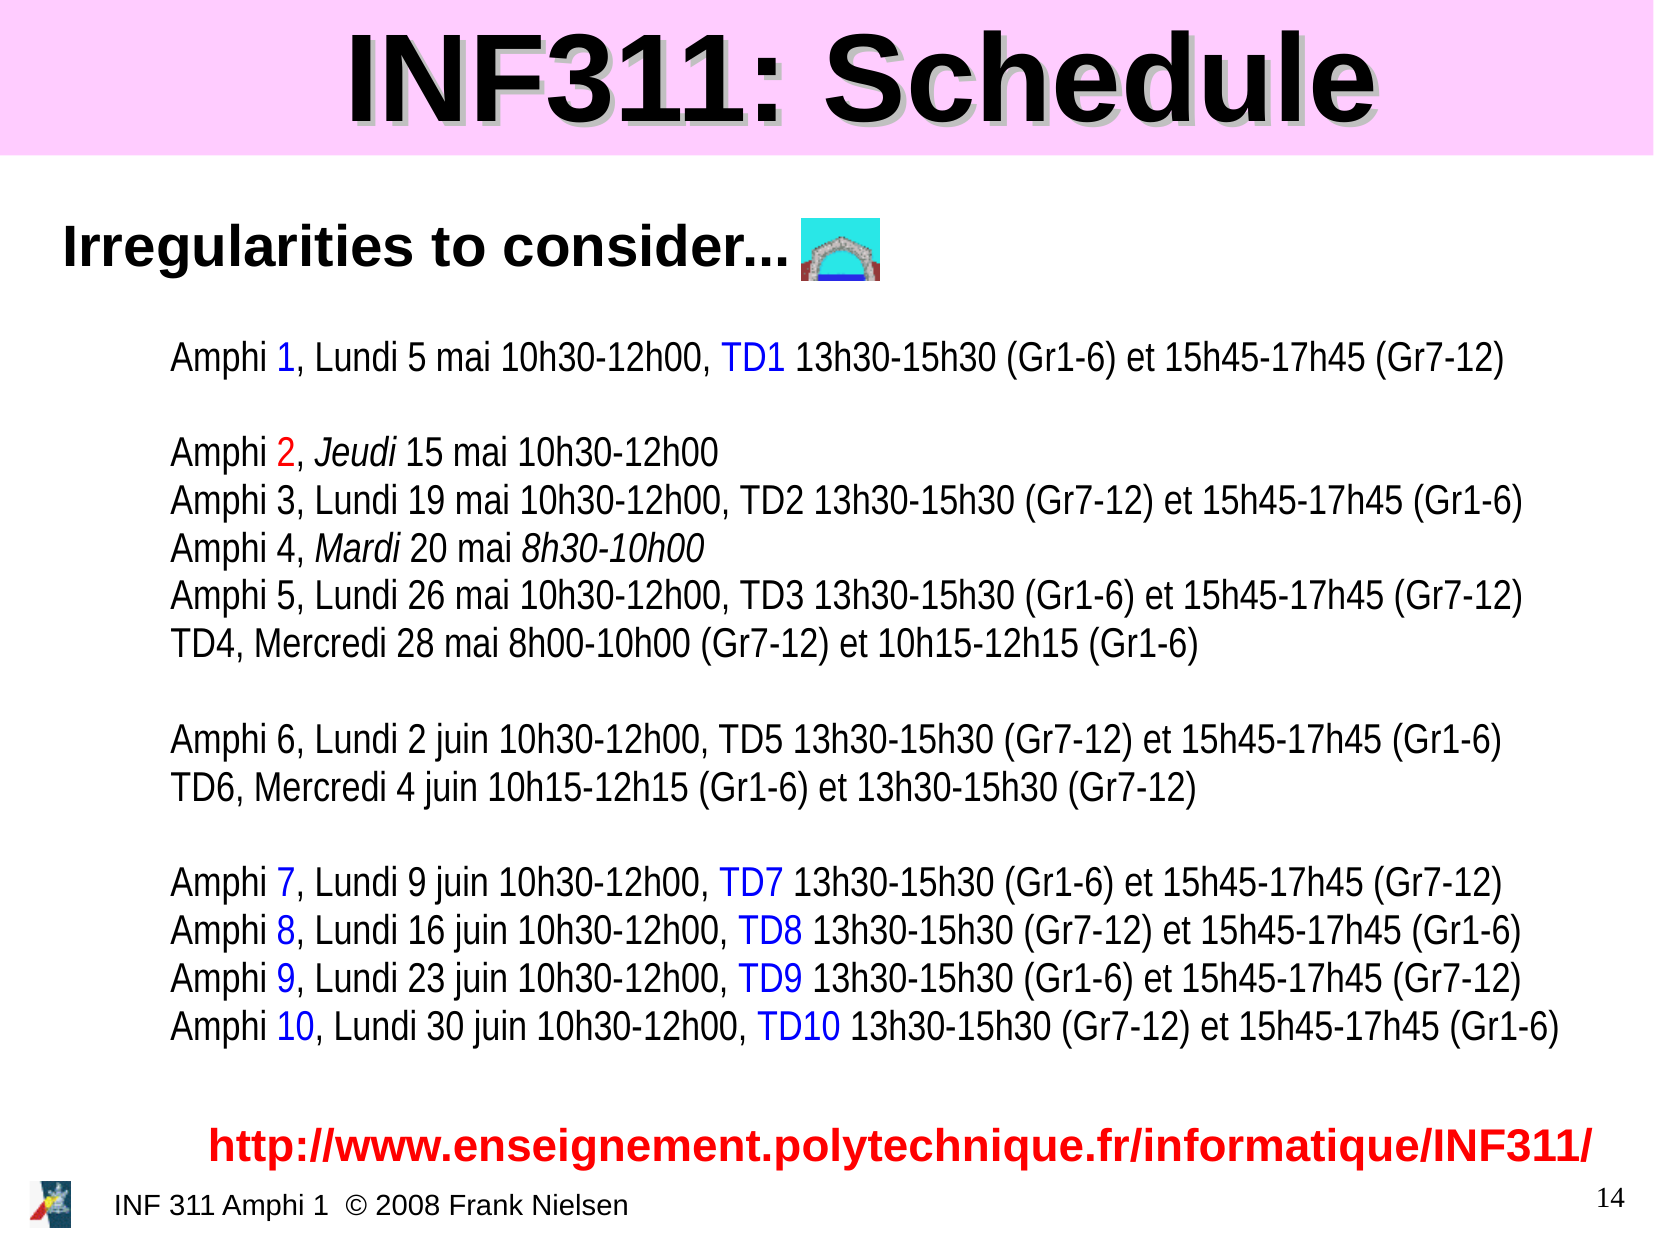

INF311: Schedule
Irregularities to consider...
Amphi 1, Lundi 5 mai 10h30-12h00, TD1 13h30-15h30 (Gr1-6) et 15h45-17h45 (Gr7-12)
Amphi 2, Jeudi 15 mai 10h30-12h00
Amphi 3, Lundi 19 mai 10h30-12h00, TD2 13h30-15h30 (Gr7-12) et 15h45-17h45 (Gr1-6)
Amphi 4, Mardi 20 mai 8h30-10h00
Amphi 5, Lundi 26 mai 10h30-12h00, TD3 13h30-15h30 (Gr1-6) et 15h45-17h45 (Gr7-12)
TD4, Mercredi 28 mai 8h00-10h00 (Gr7-12) et 10h15-12h15 (Gr1-6)
Amphi 6, Lundi 2 juin 10h30-12h00, TD5 13h30-15h30 (Gr7-12) et 15h45-17h45 (Gr1-6)
TD6, Mercredi 4 juin 10h15-12h15 (Gr1-6) et 13h30-15h30 (Gr7-12)
Amphi 7, Lundi 9 juin 10h30-12h00, TD7 13h30-15h30 (Gr1-6) et 15h45-17h45 (Gr7-12)
Amphi 8, Lundi 16 juin 10h30-12h00, TD8 13h30-15h30 (Gr7-12) et 15h45-17h45 (Gr1-6)
Amphi 9, Lundi 23 juin 10h30-12h00, TD9 13h30-15h30 (Gr1-6) et 15h45-17h45 (Gr7-12)
Amphi 10, Lundi 30 juin 10h30-12h00, TD10 13h30-15h30 (Gr7-12) et 15h45-17h45 (Gr1-6)
http://www.enseignement.polytechnique.fr/informatique/INF311/
14